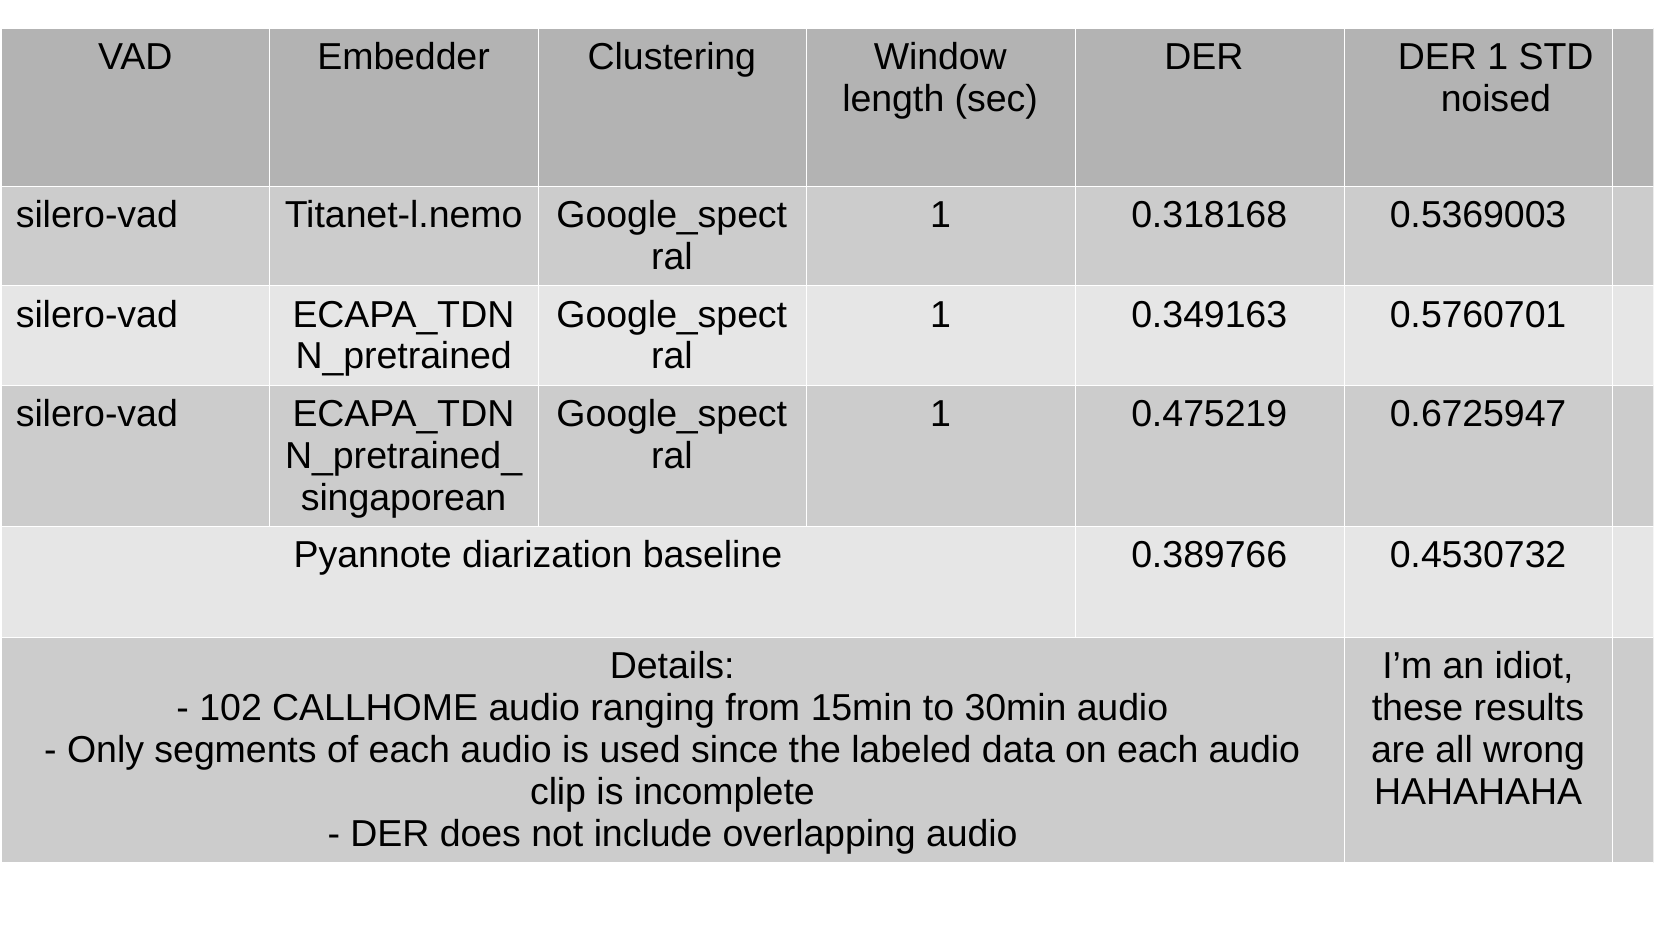

| VAD | Embedder | Clustering | Window length (sec) | DER | DER 1 STD noised | DER CHATTER |
| --- | --- | --- | --- | --- | --- | --- |
| silero-vad | Titanet-l.nemo | Google\_spectral | 1 | 0.318168 | 0.5369003 | 0.356873 |
| silero-vad | ECAPA\_TDNN\_pretrained | Google\_spectral | 1 | 0.349163 | 0.5760701 | 0.463694 |
| silero-vad | ECAPA\_TDNN\_pretrained\_singaporean | Google\_spectral | 1 | 0.475219 | 0.6725947 | 0.581269 |
| Pyannote diarization baseline | | | | 0.389766 | 0.4530732 | 0.4538524 |
| Details: - 102 CALLHOME audio ranging from 15min to 30min audio - Only segments of each audio is used since the labeled data on each audio clip is incomplete - DER does not include overlapping audio | | | | | I’m an idiot, these results are all wrong HAHAHAHA | |